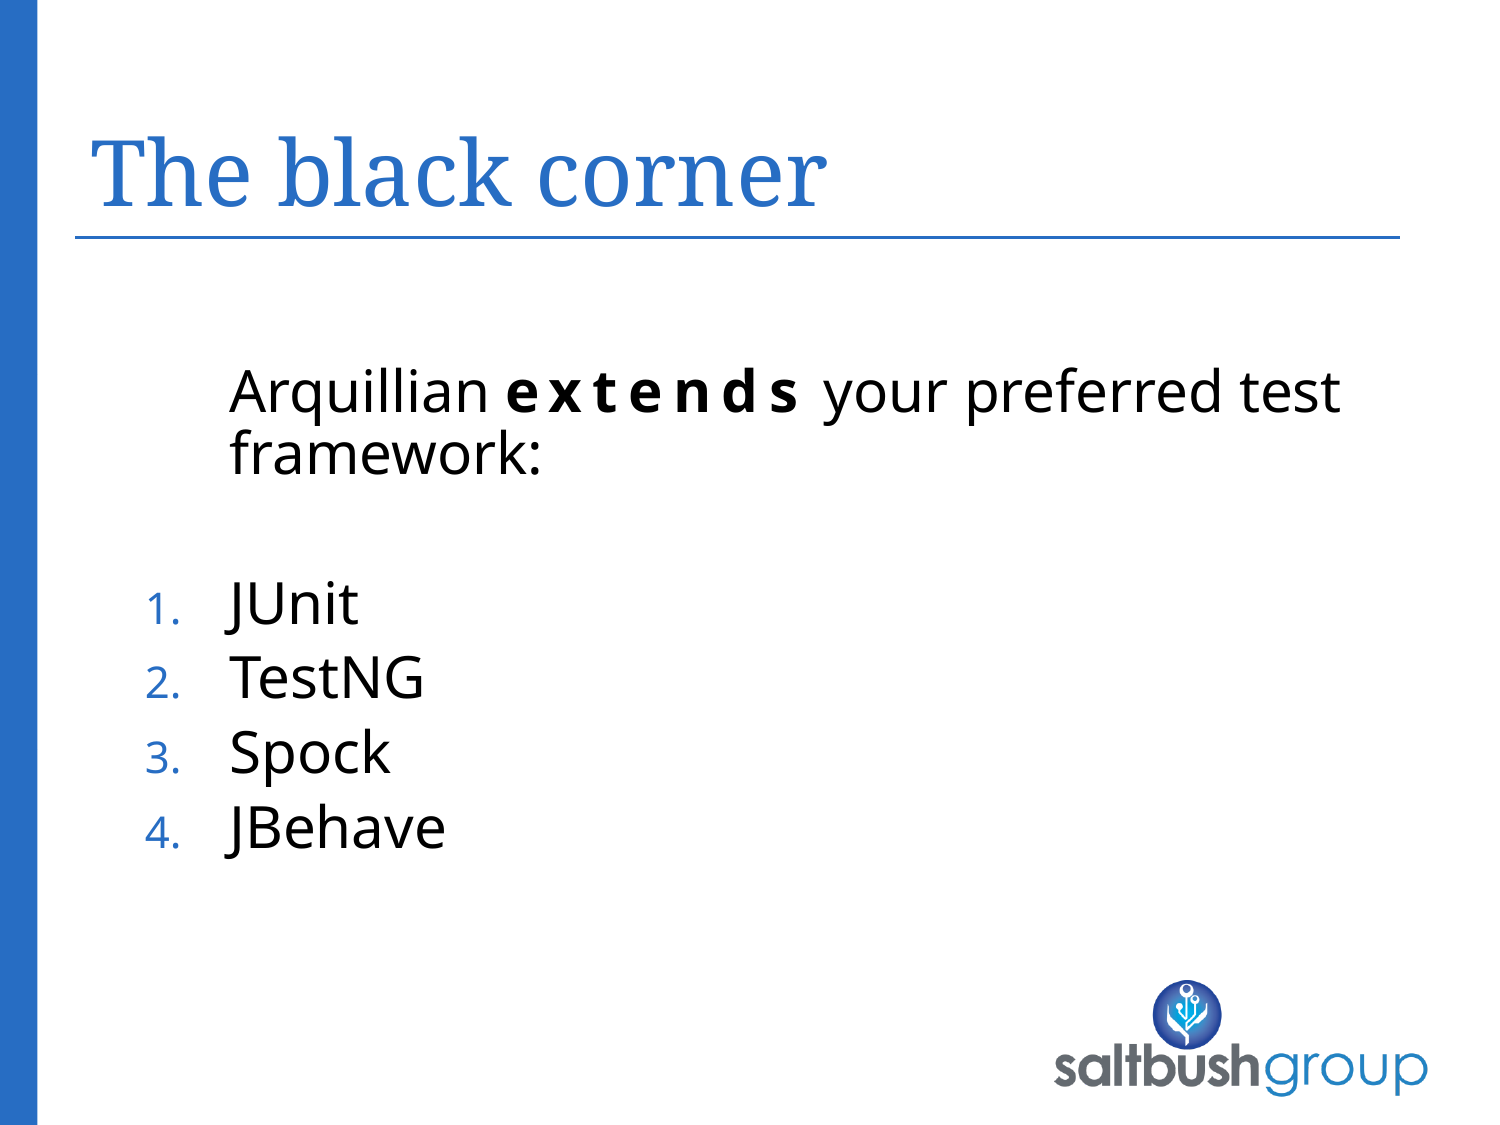

# The black corner
Arquillian extends your preferred test framework:
JUnit
TestNG
Spock
JBehave